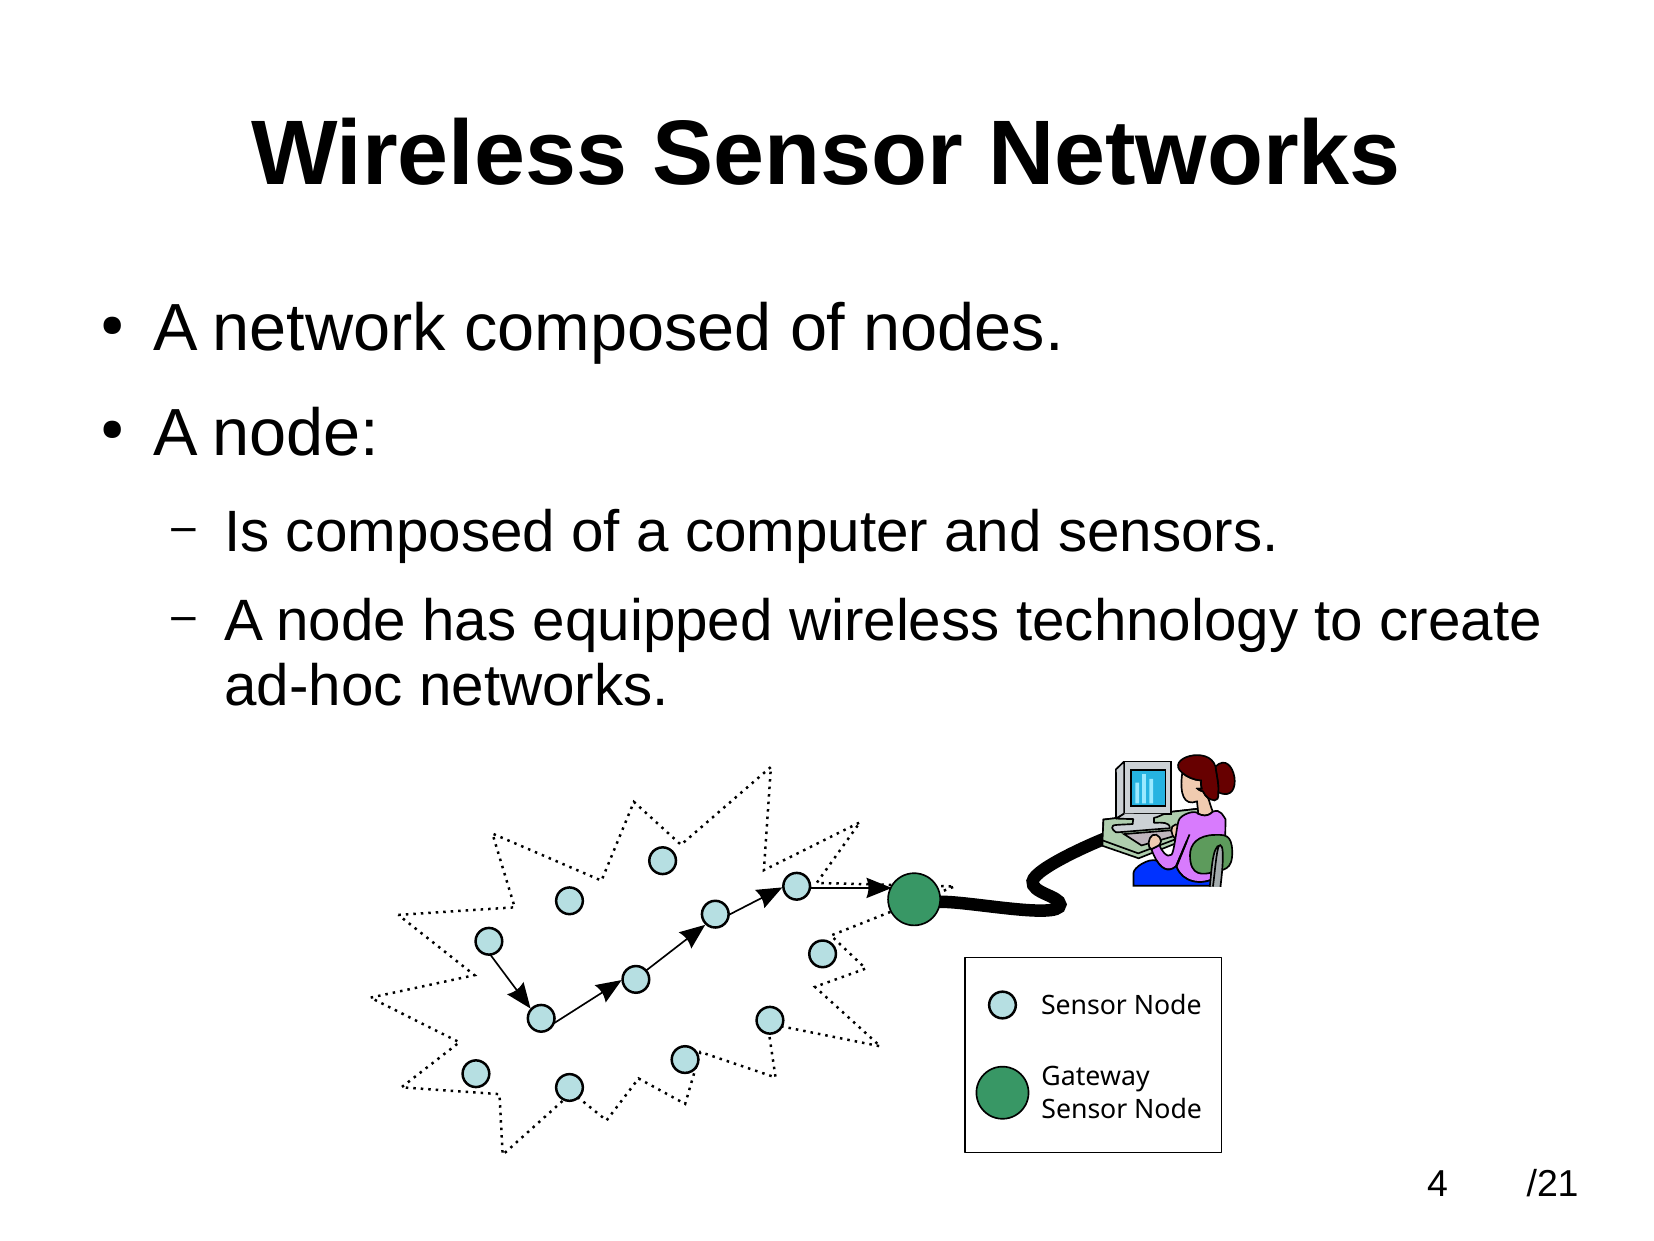

# Wireless Sensor Networks
A network composed of nodes.
A node:
Is composed of a computer and sensors.
A node has equipped wireless technology to create ad-hoc networks.
/21